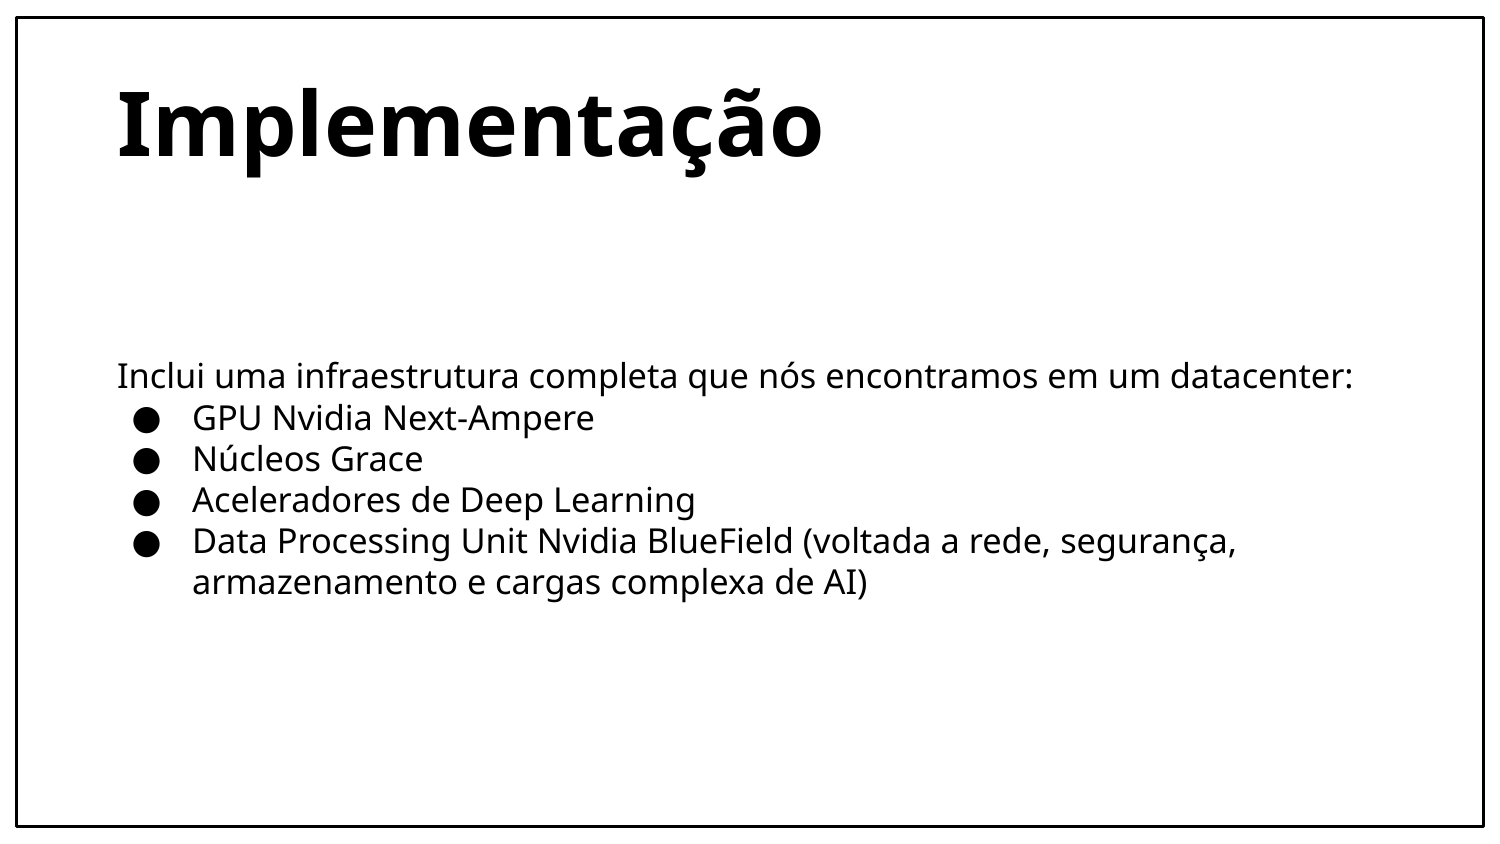

# Implementação
Inclui uma infraestrutura completa que nós encontramos em um datacenter:
GPU Nvidia Next-Ampere
Núcleos Grace
Aceleradores de Deep Learning
Data Processing Unit Nvidia BlueField (voltada a rede, segurança, armazenamento e cargas complexa de AI)